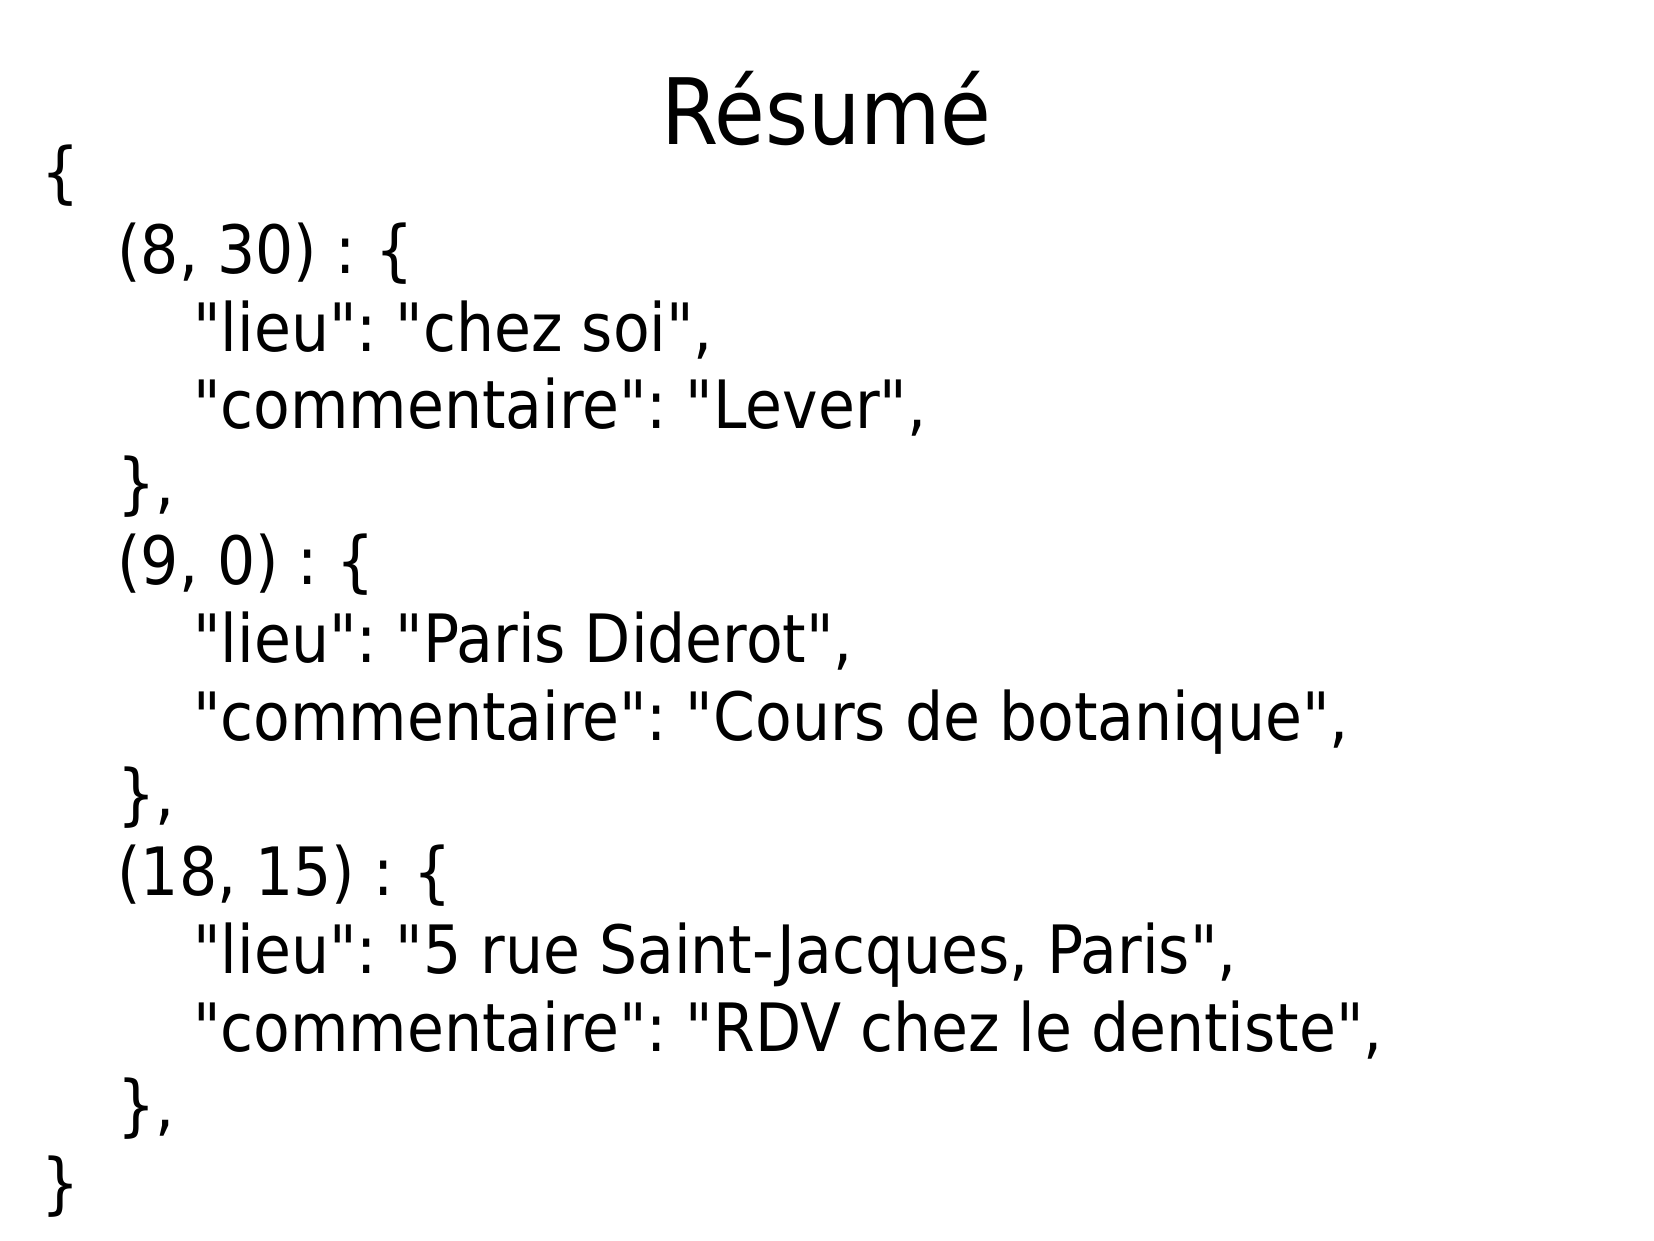

# Résumé
{
 (8, 30) : {
 "lieu": "chez soi",
 "commentaire": "Lever",
 },
 (9, 0) : {
 "lieu": "Paris Diderot",
 "commentaire": "Cours de botanique",
 },
 (18, 15) : {
 "lieu": "5 rue Saint-Jacques, Paris",
 "commentaire": "RDV chez le dentiste",
 },
}